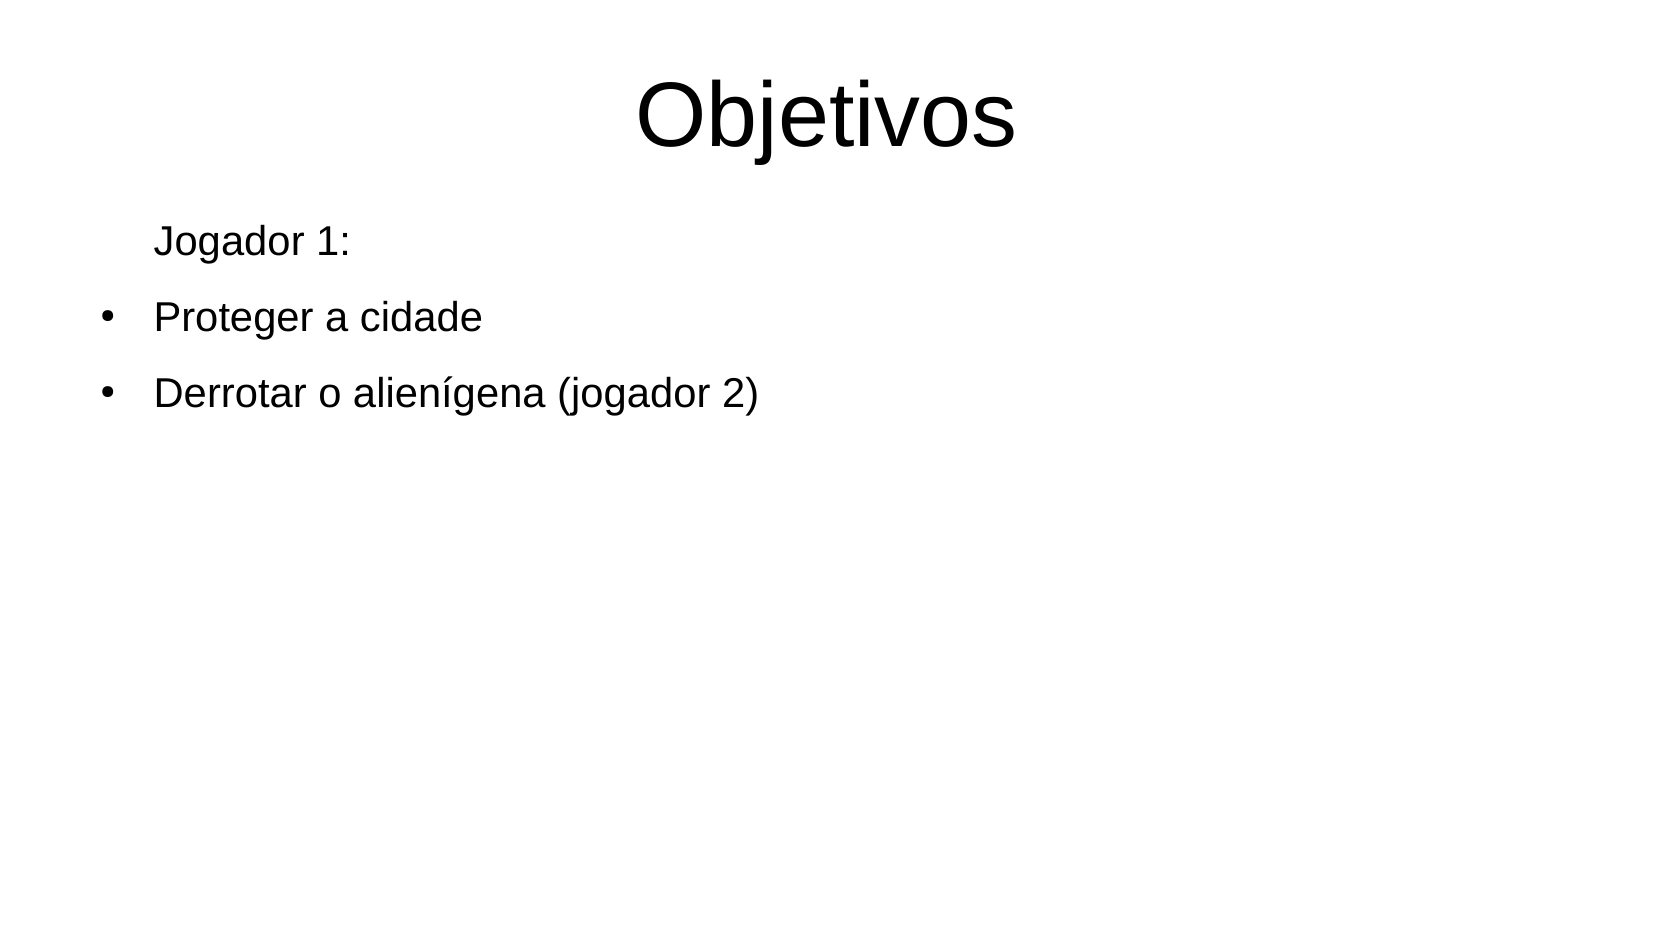

# Objetivos
Jogador 1:
Proteger a cidade
Derrotar o alienígena (jogador 2)